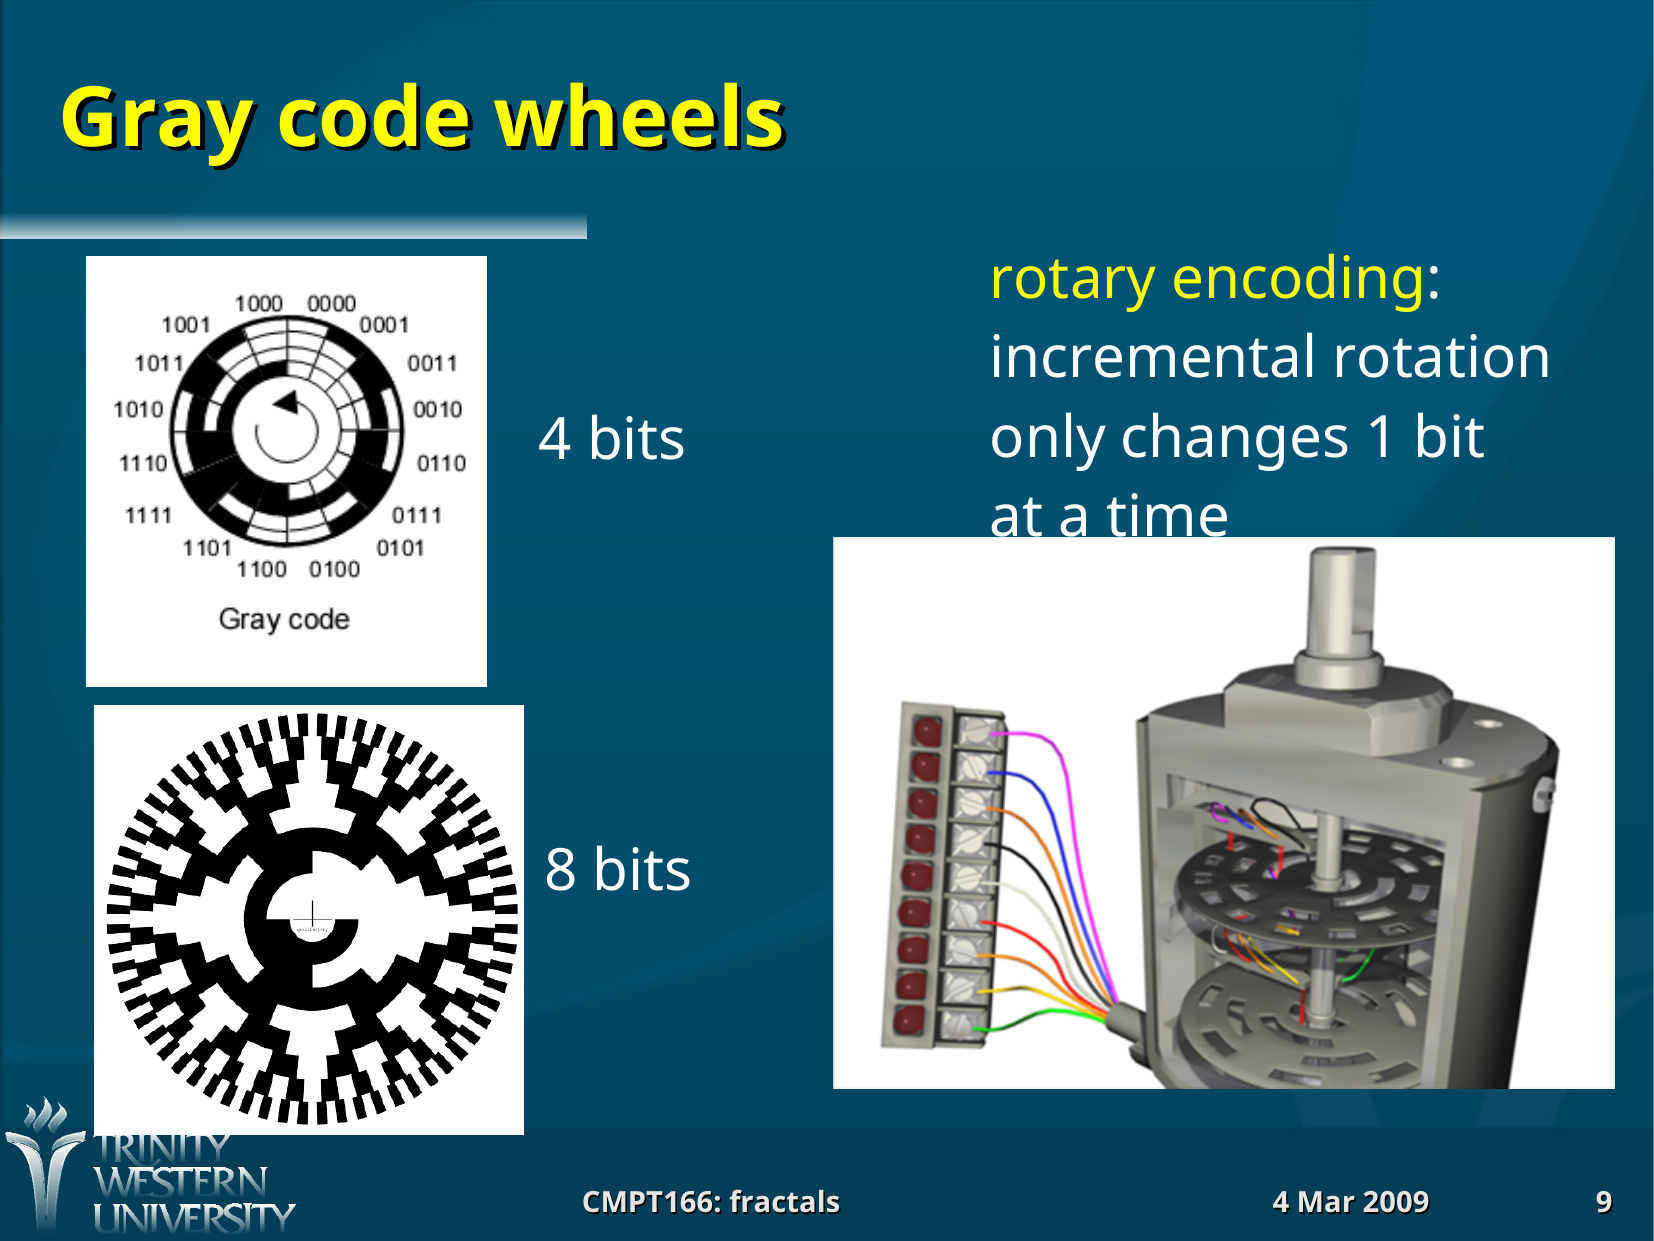

# Gray code wheels
rotary encoding:
incremental rotation
only changes 1 bit
at a time
4 bits
8 bits
CMPT166: fractals
4 Mar 2009
9